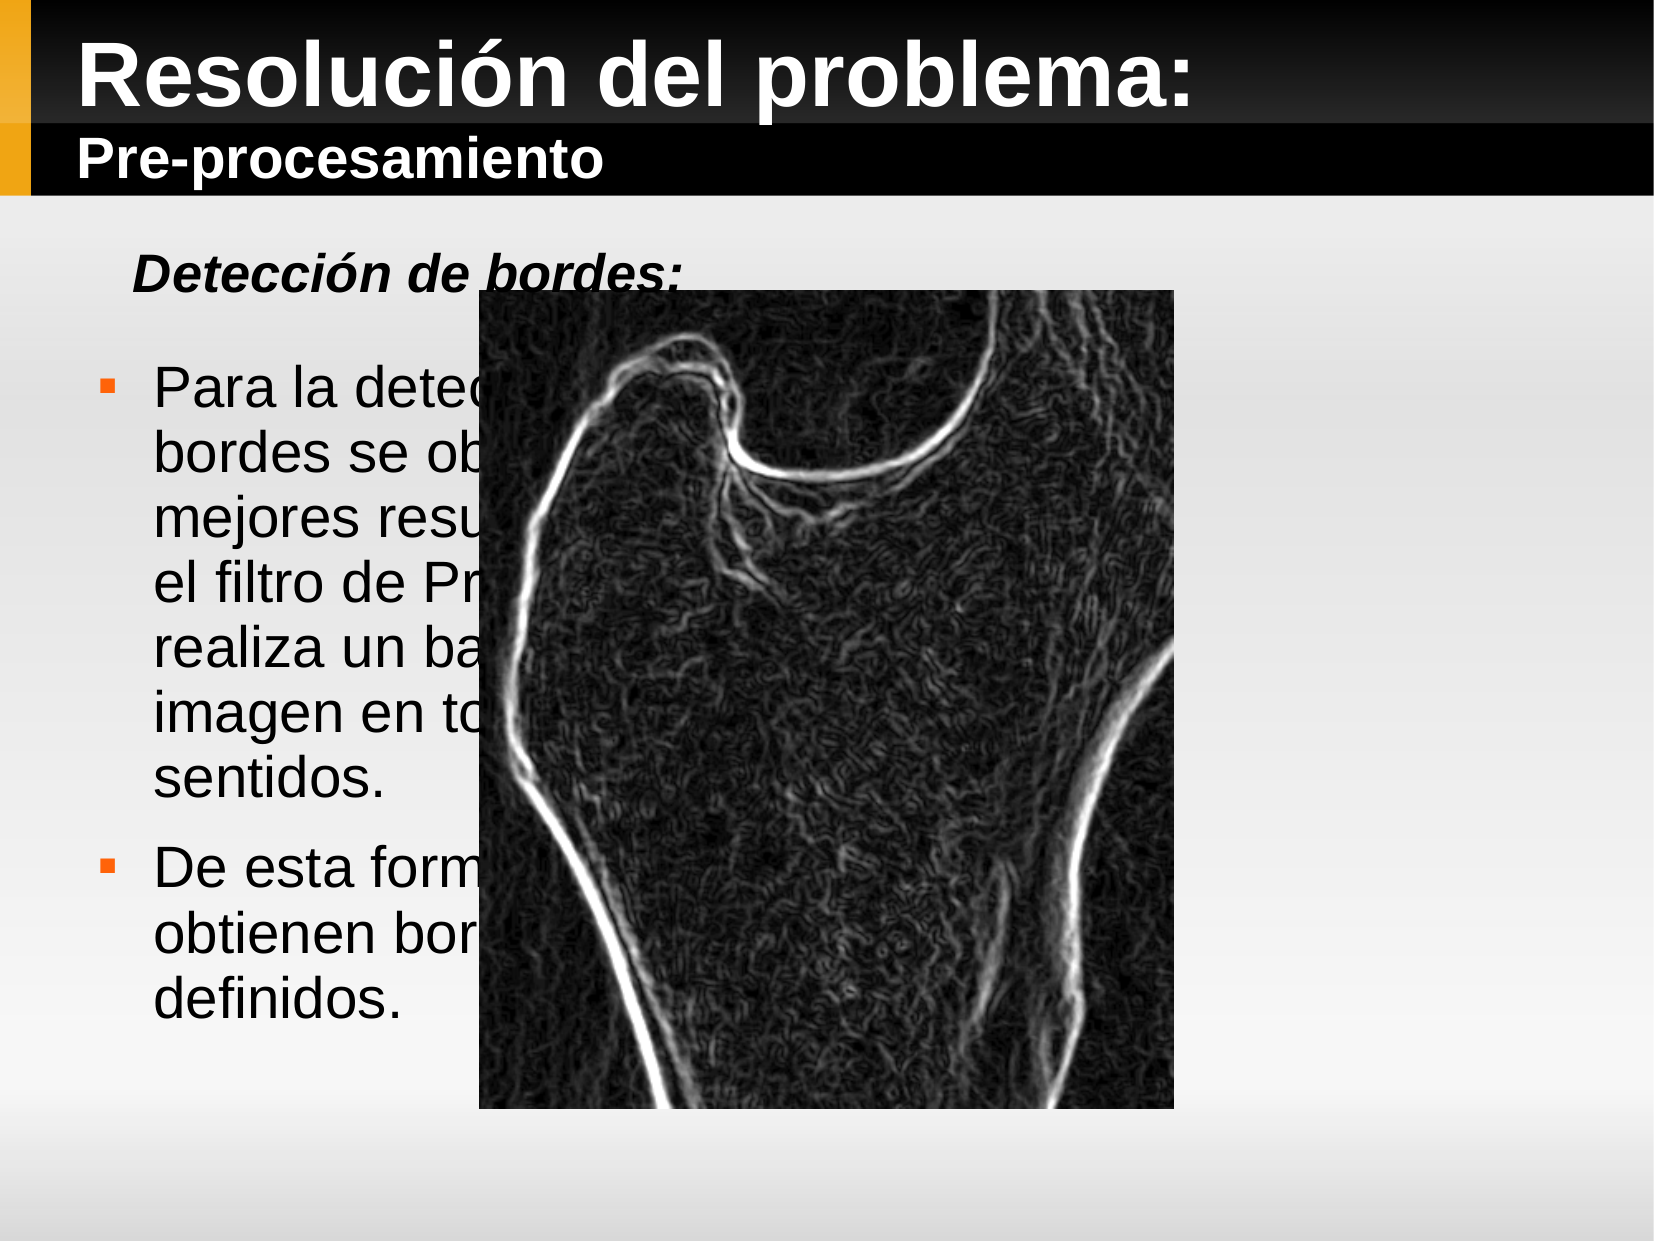

Resolución del problema:
Pre-procesamiento
Detección de bordes:
# Para la detección de bordes se obtuvo mejores resultados con el filtro de Prewitt, que realiza un barrido de la imagen en todos los sentidos.
De esta forma se obtienen bordes más definidos.